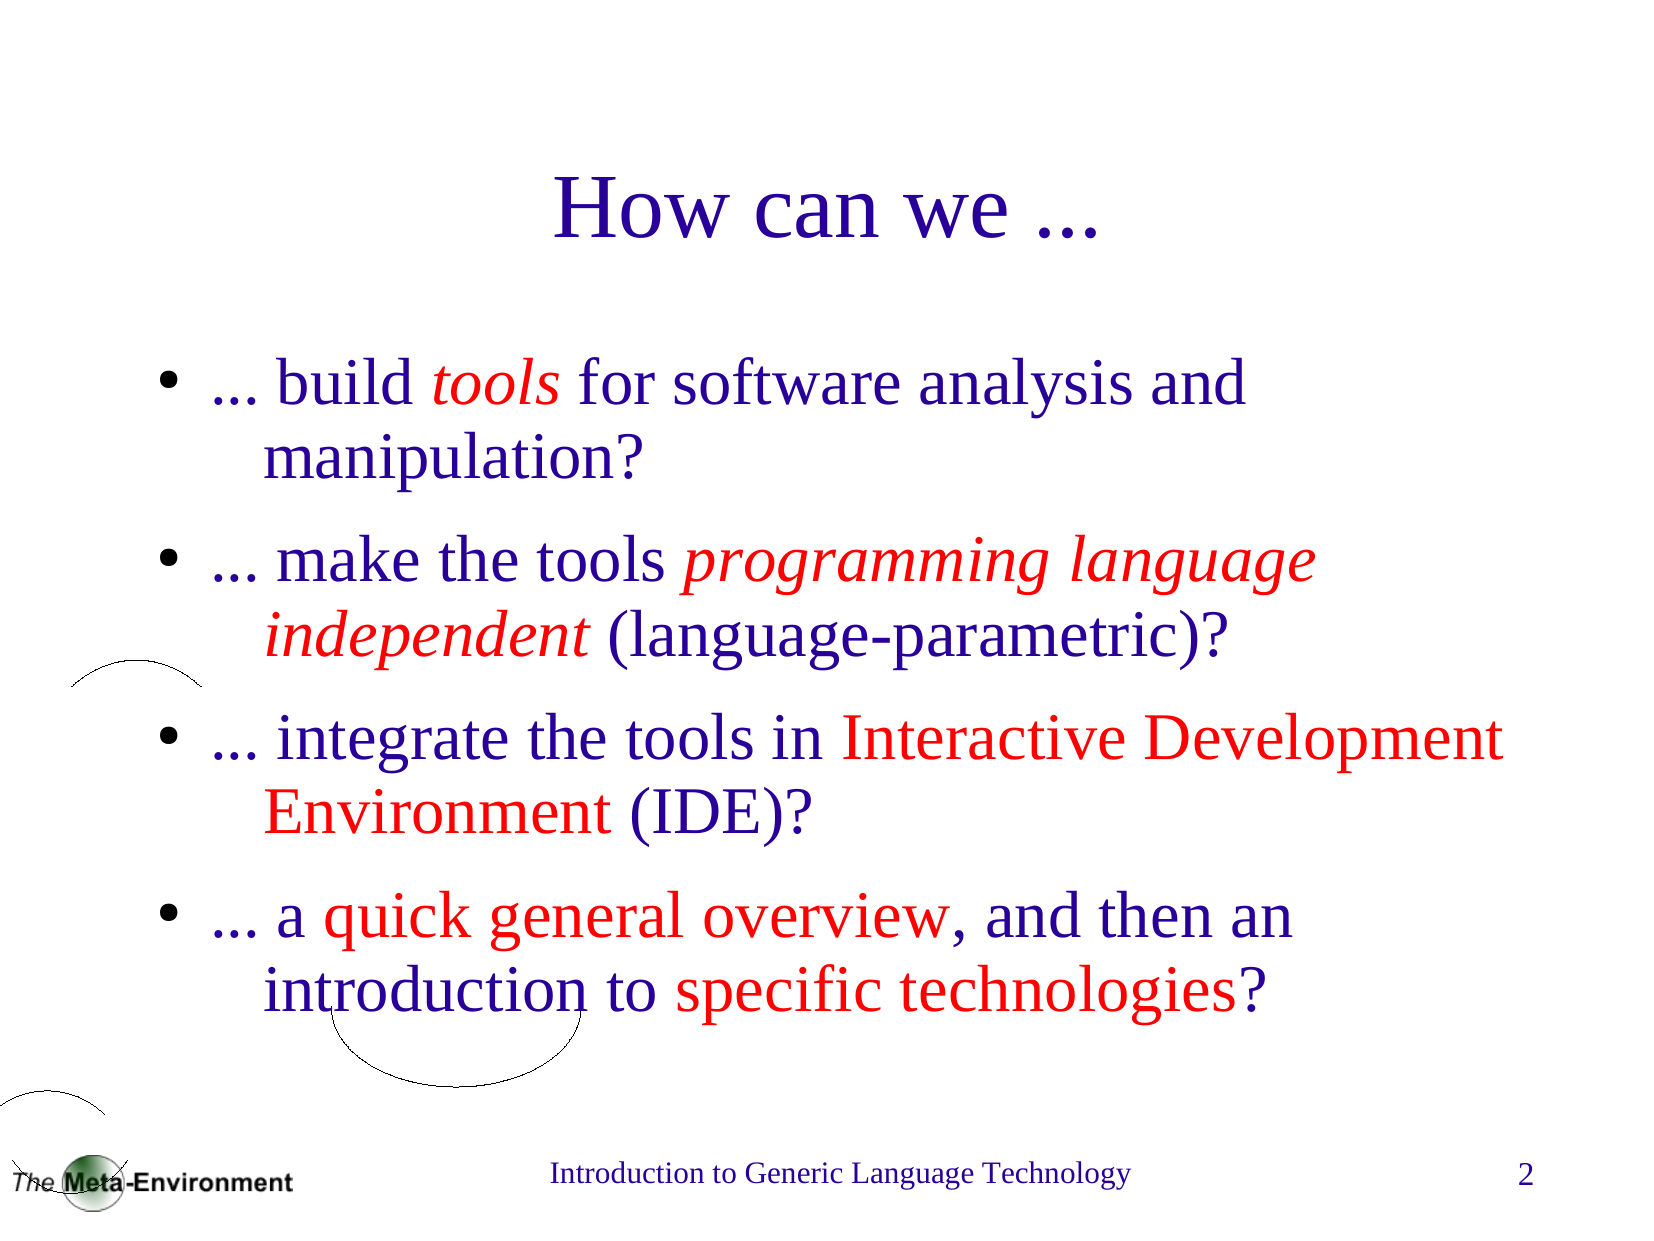

# How can we ...
... build tools for software analysis and manipulation?
... make the tools programming language independent (language-parametric)?
... integrate the tools in Interactive Development Environment (IDE)?
... a quick general overview, and then an introduction to specific technologies?